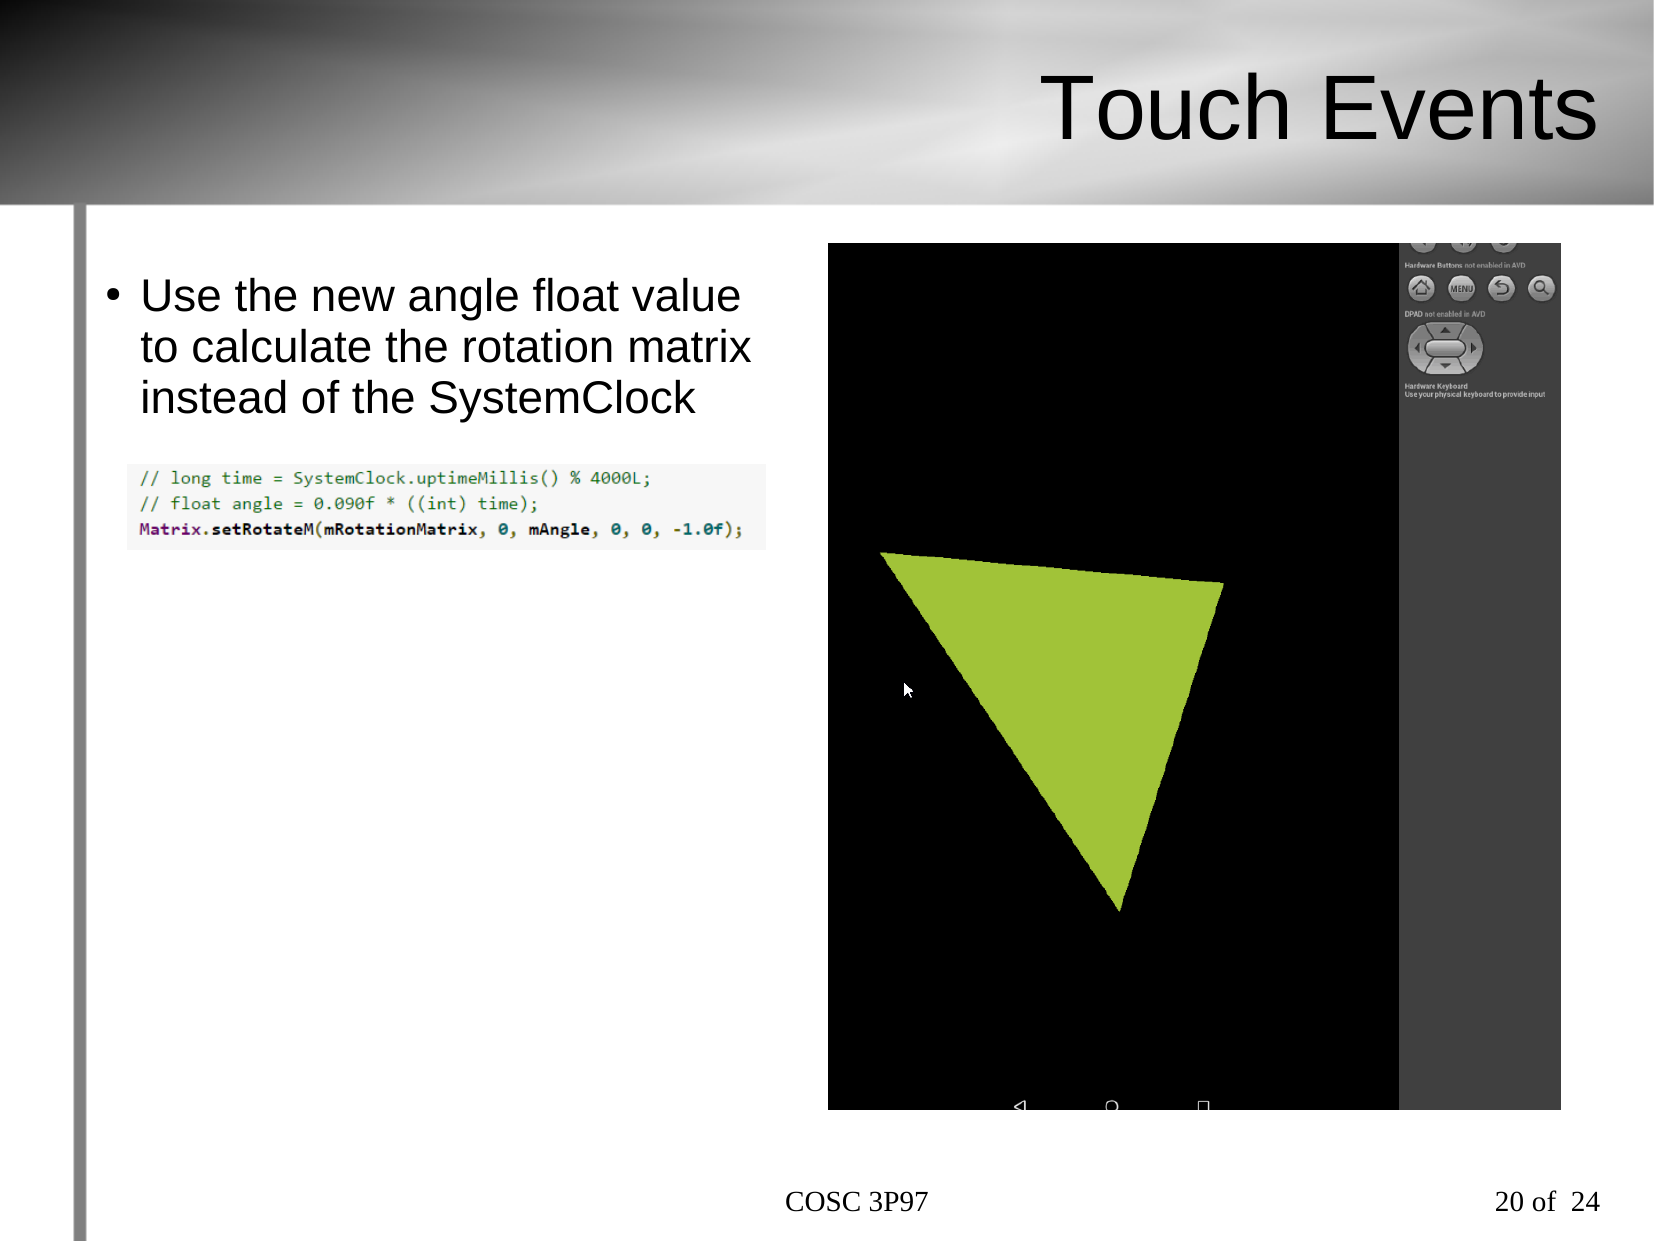

# Touch Events
Use the new angle float value to calculate the rotation matrix instead of the SystemClock
COSC 3P97
20